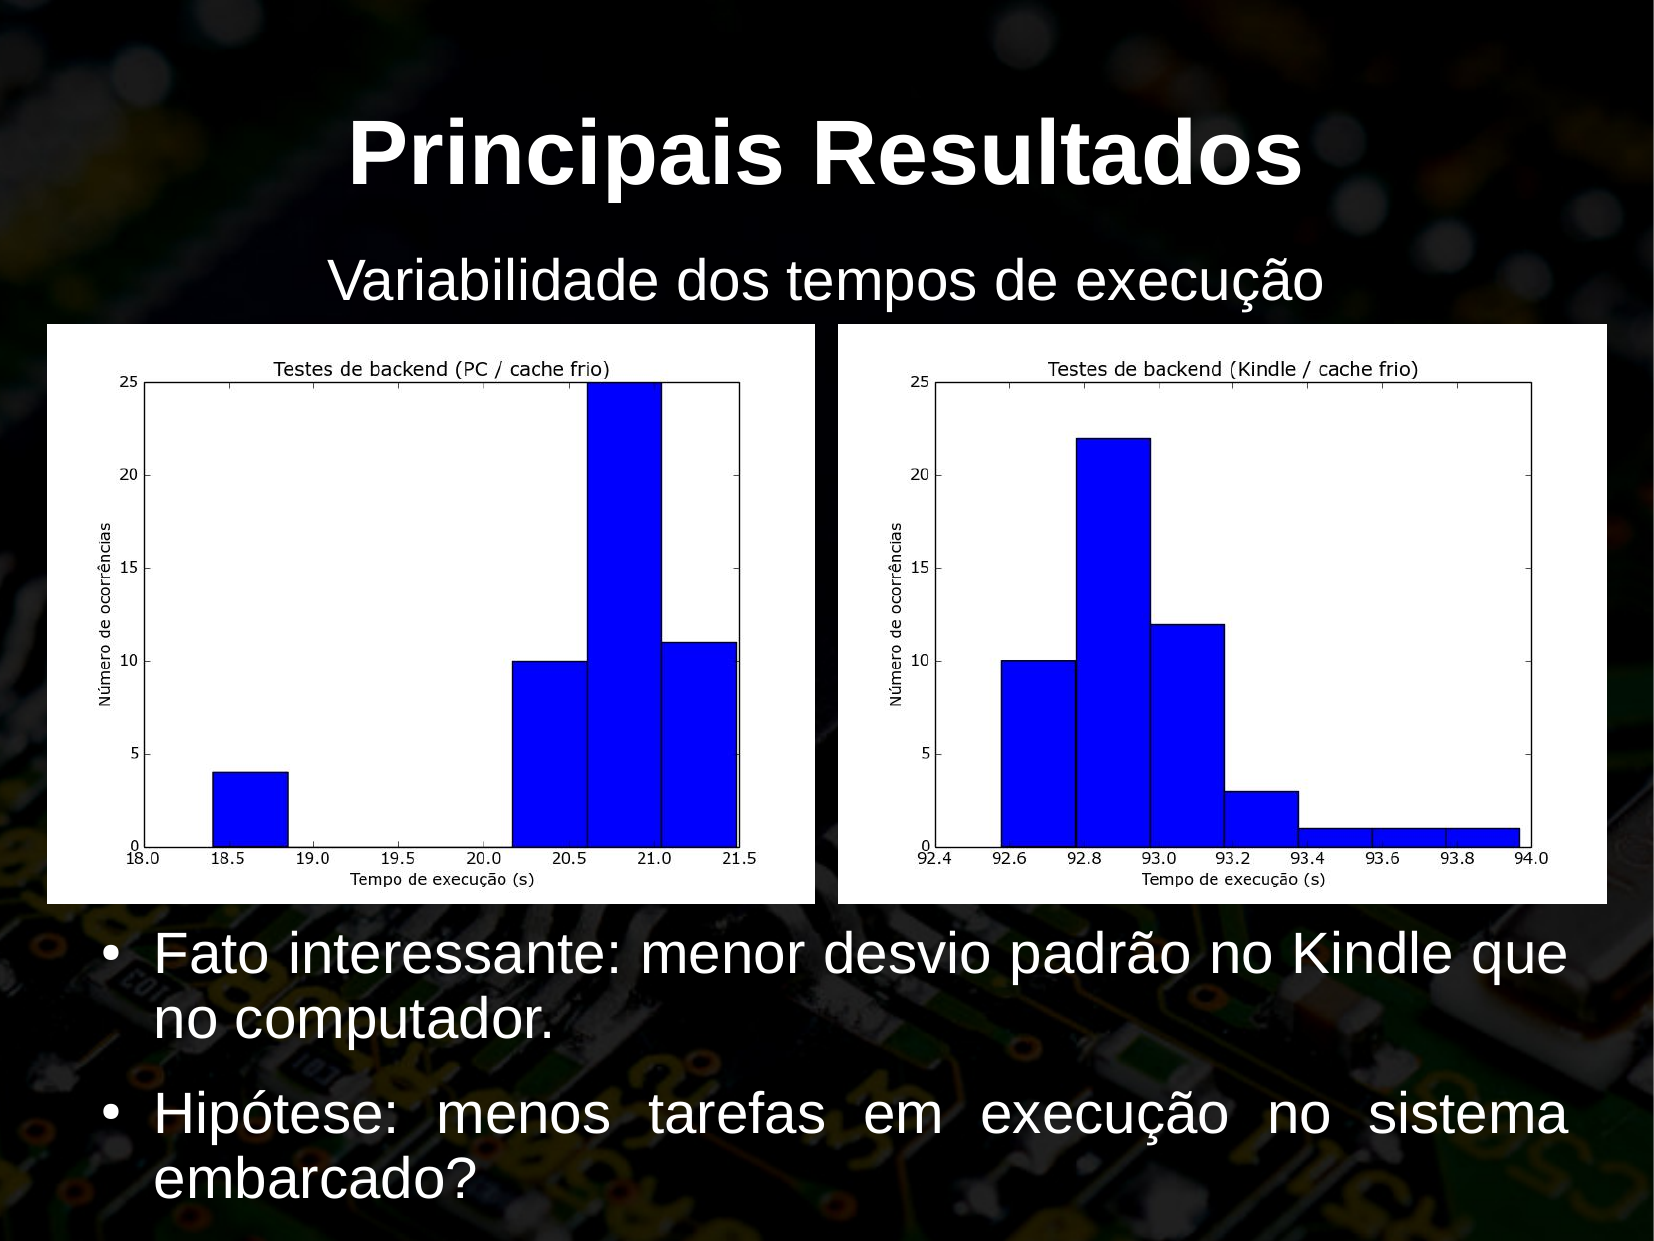

# Principais Resultados
Variabilidade dos tempos de execução
Fato interessante: menor desvio padrão no Kindle que no computador.
Hipótese: menos tarefas em execução no sistema embarcado?